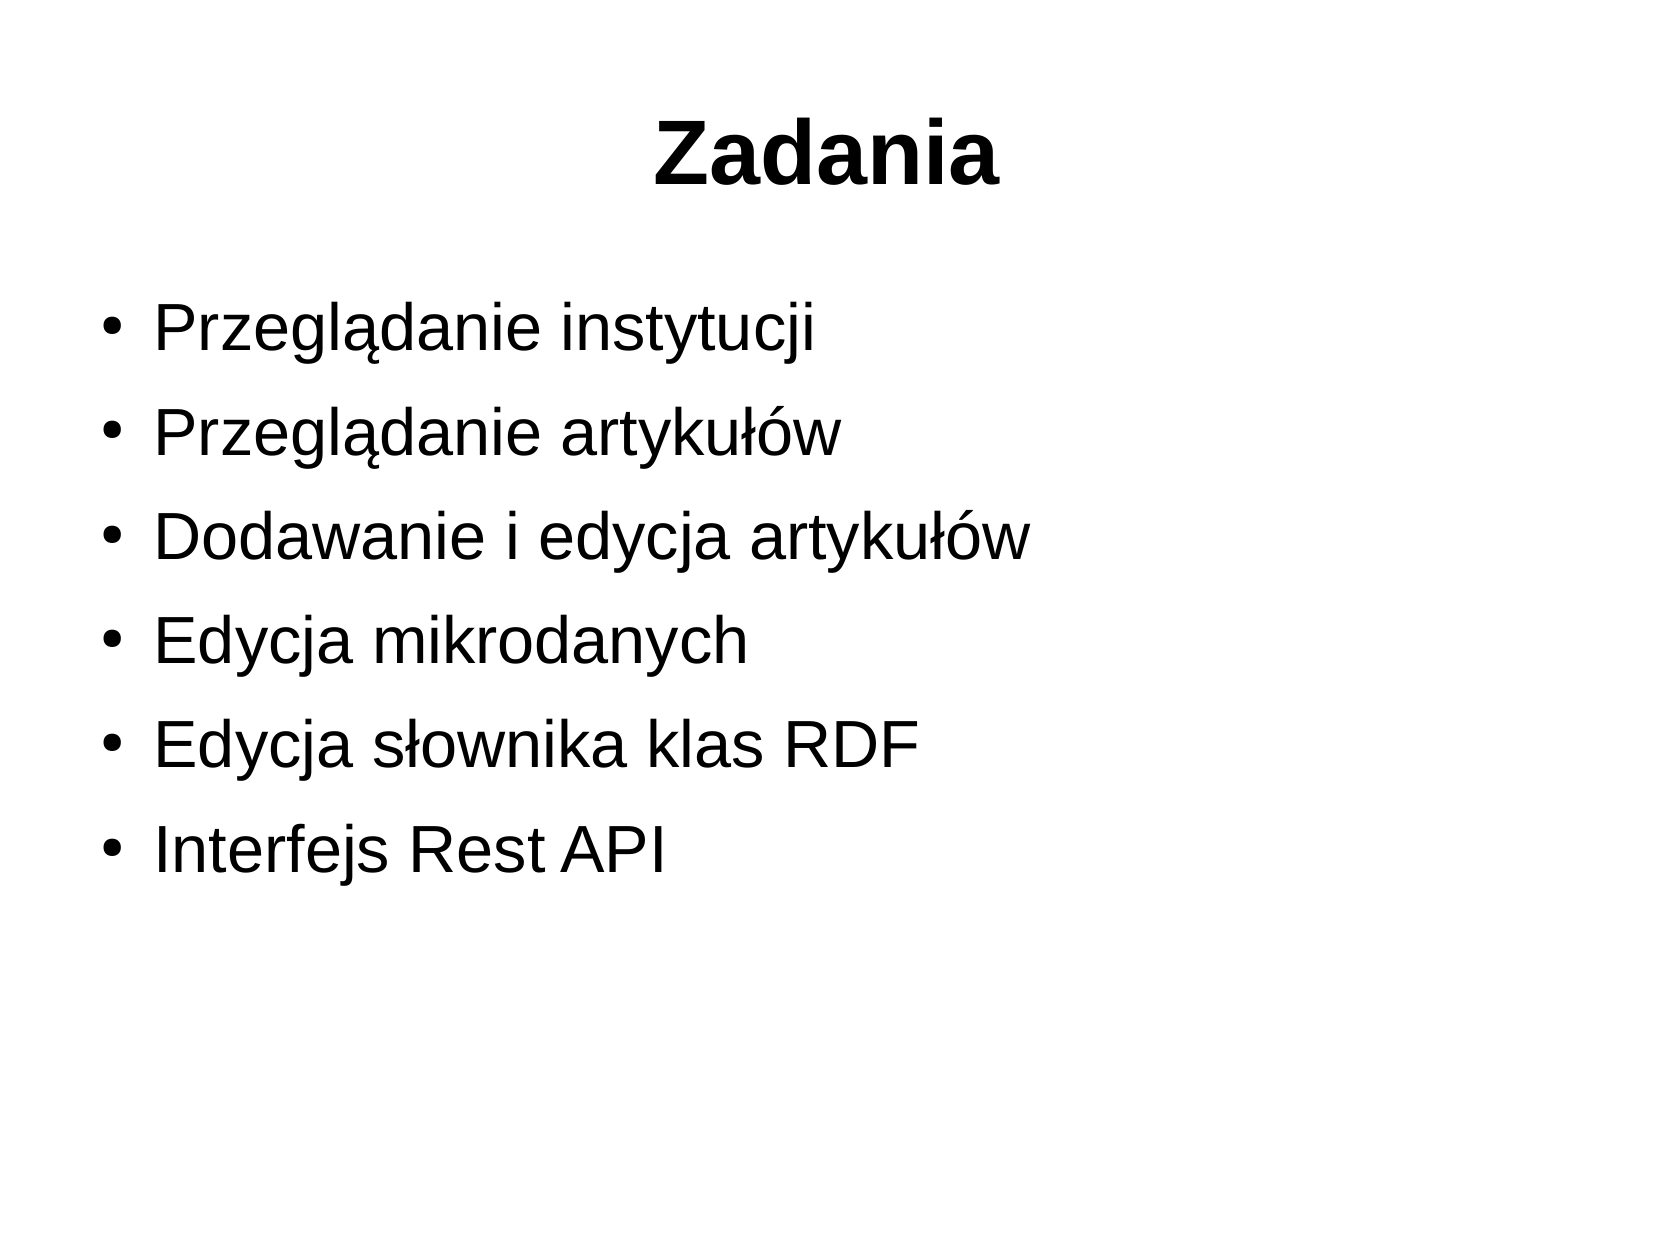

# Zadania
Przeglądanie instytucji
Przeglądanie artykułów
Dodawanie i edycja artykułów
Edycja mikrodanych
Edycja słownika klas RDF
Interfejs Rest API